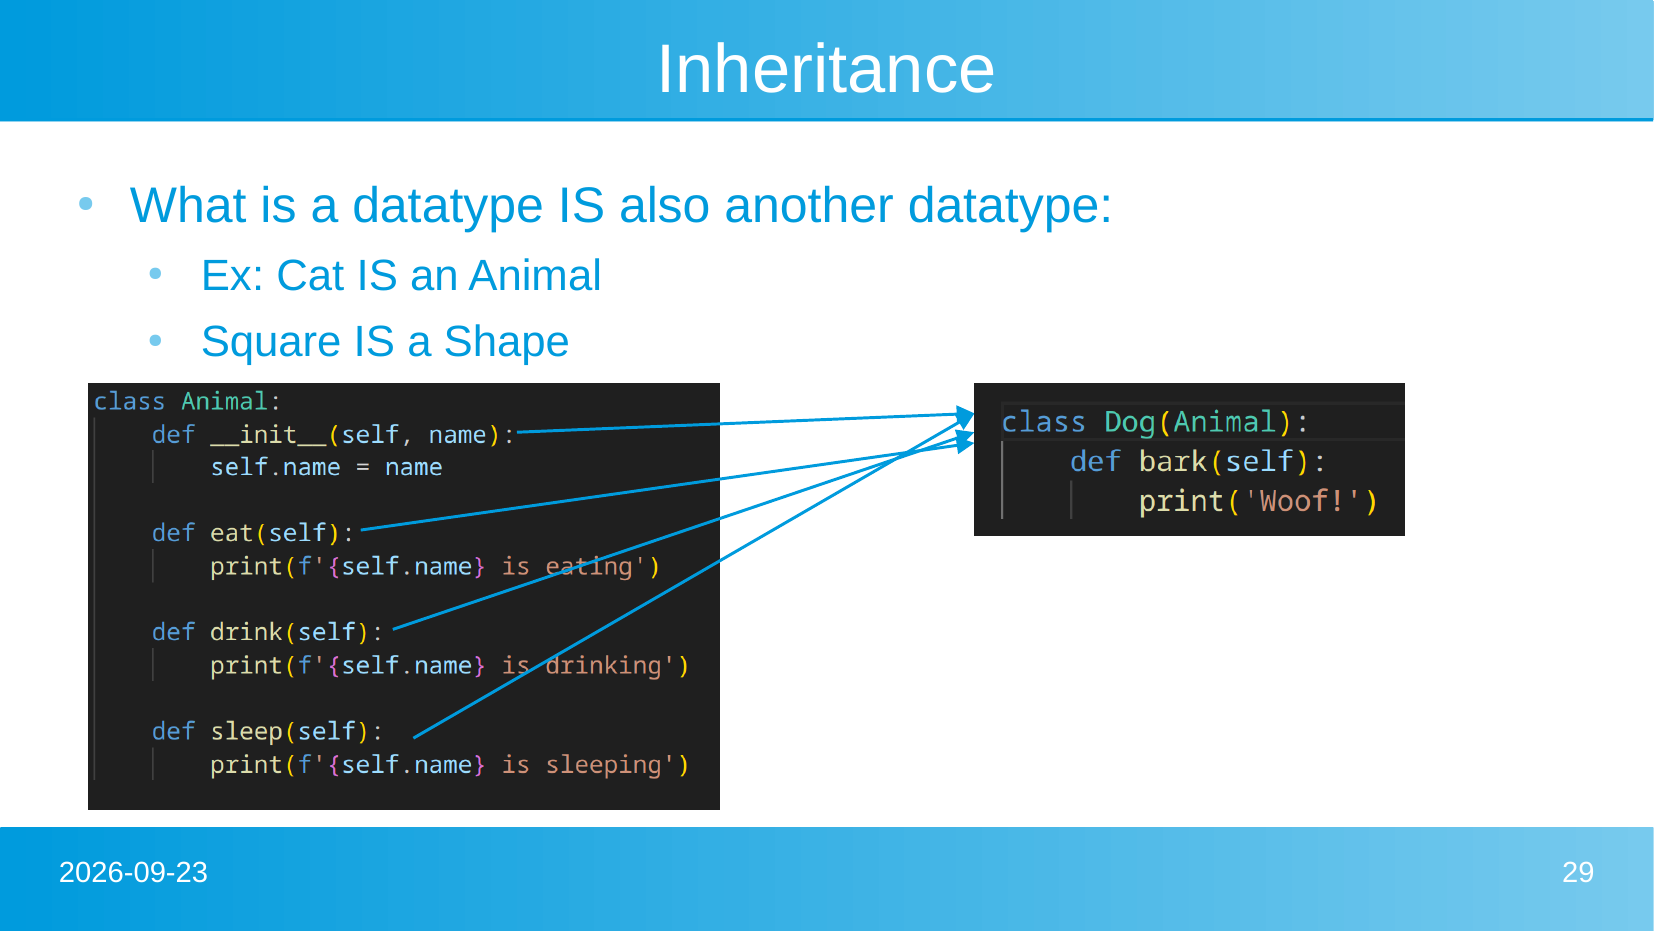

# Inheritance
What is a datatype IS also another datatype:
Ex: Cat IS an Animal
Square IS a Shape
29